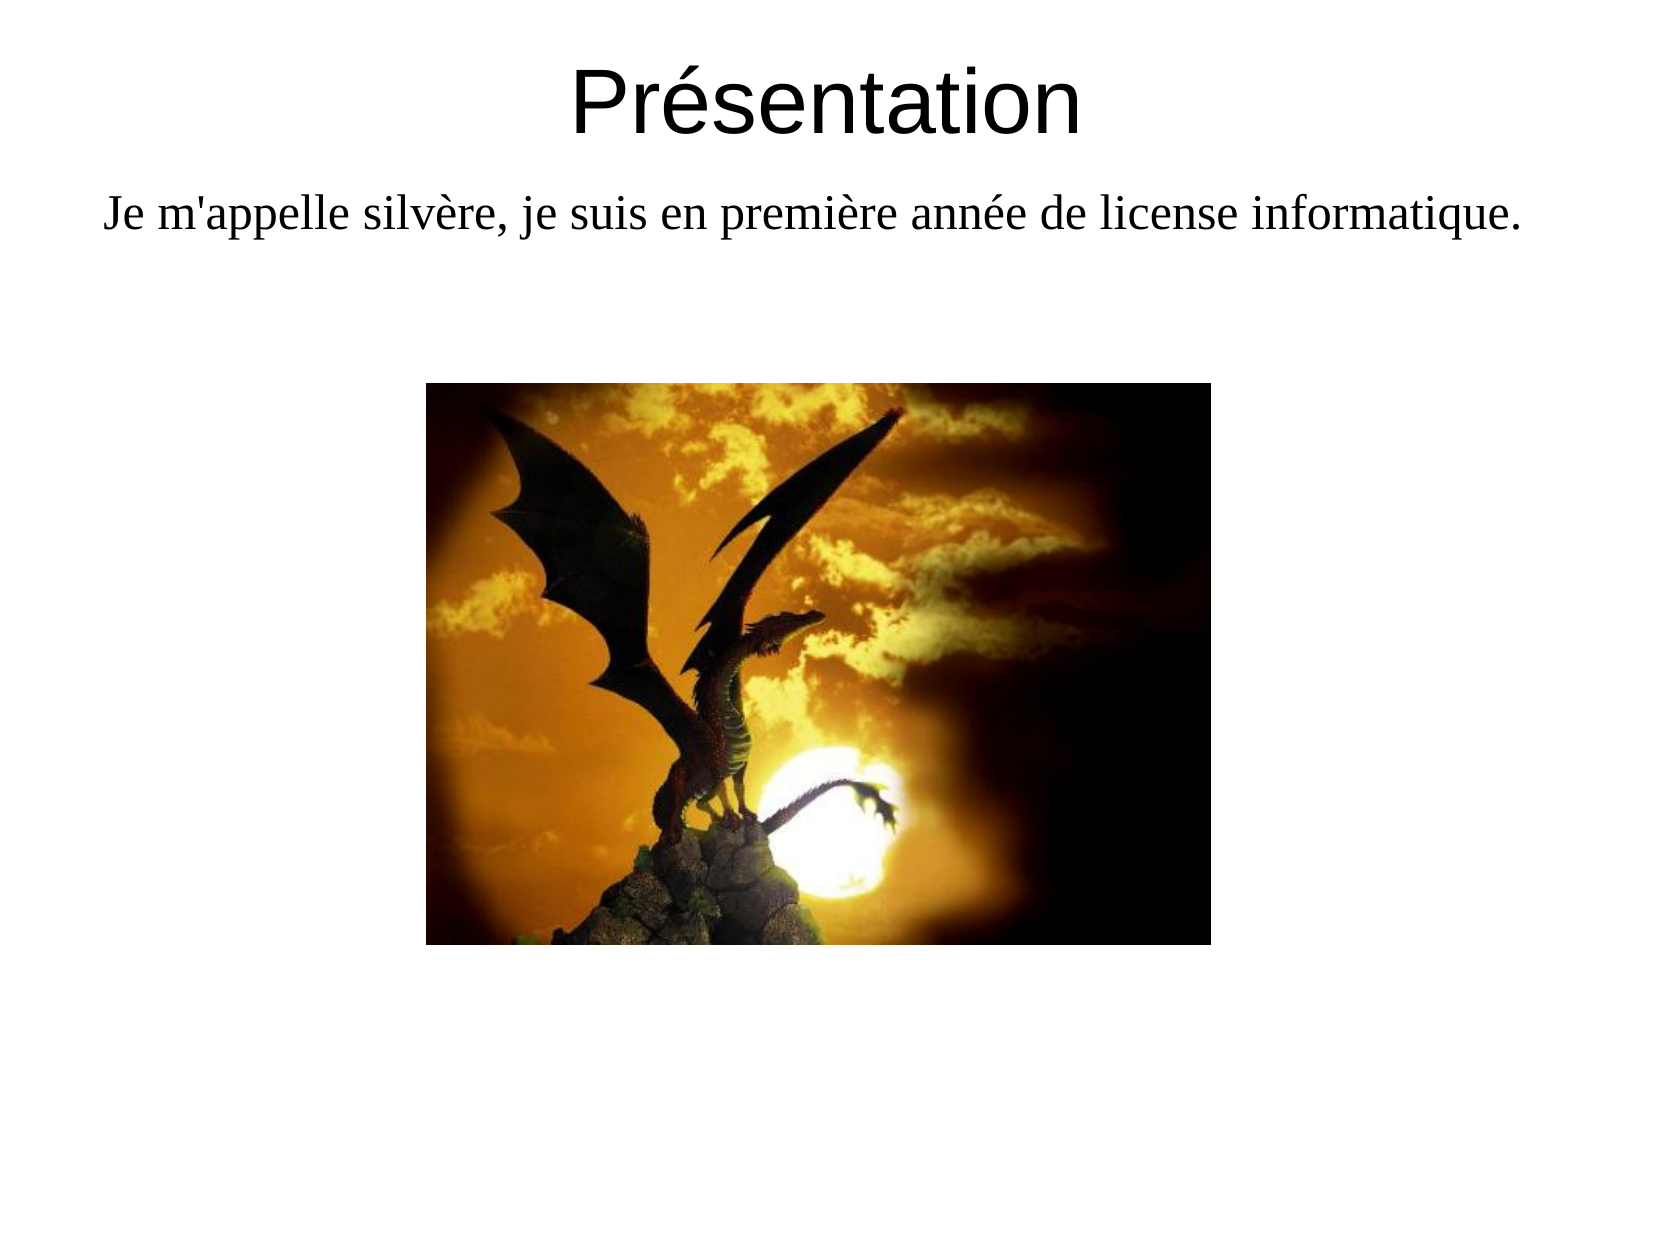

# Présentation
Je m'appelle silvère, je suis en première année de license informatique.